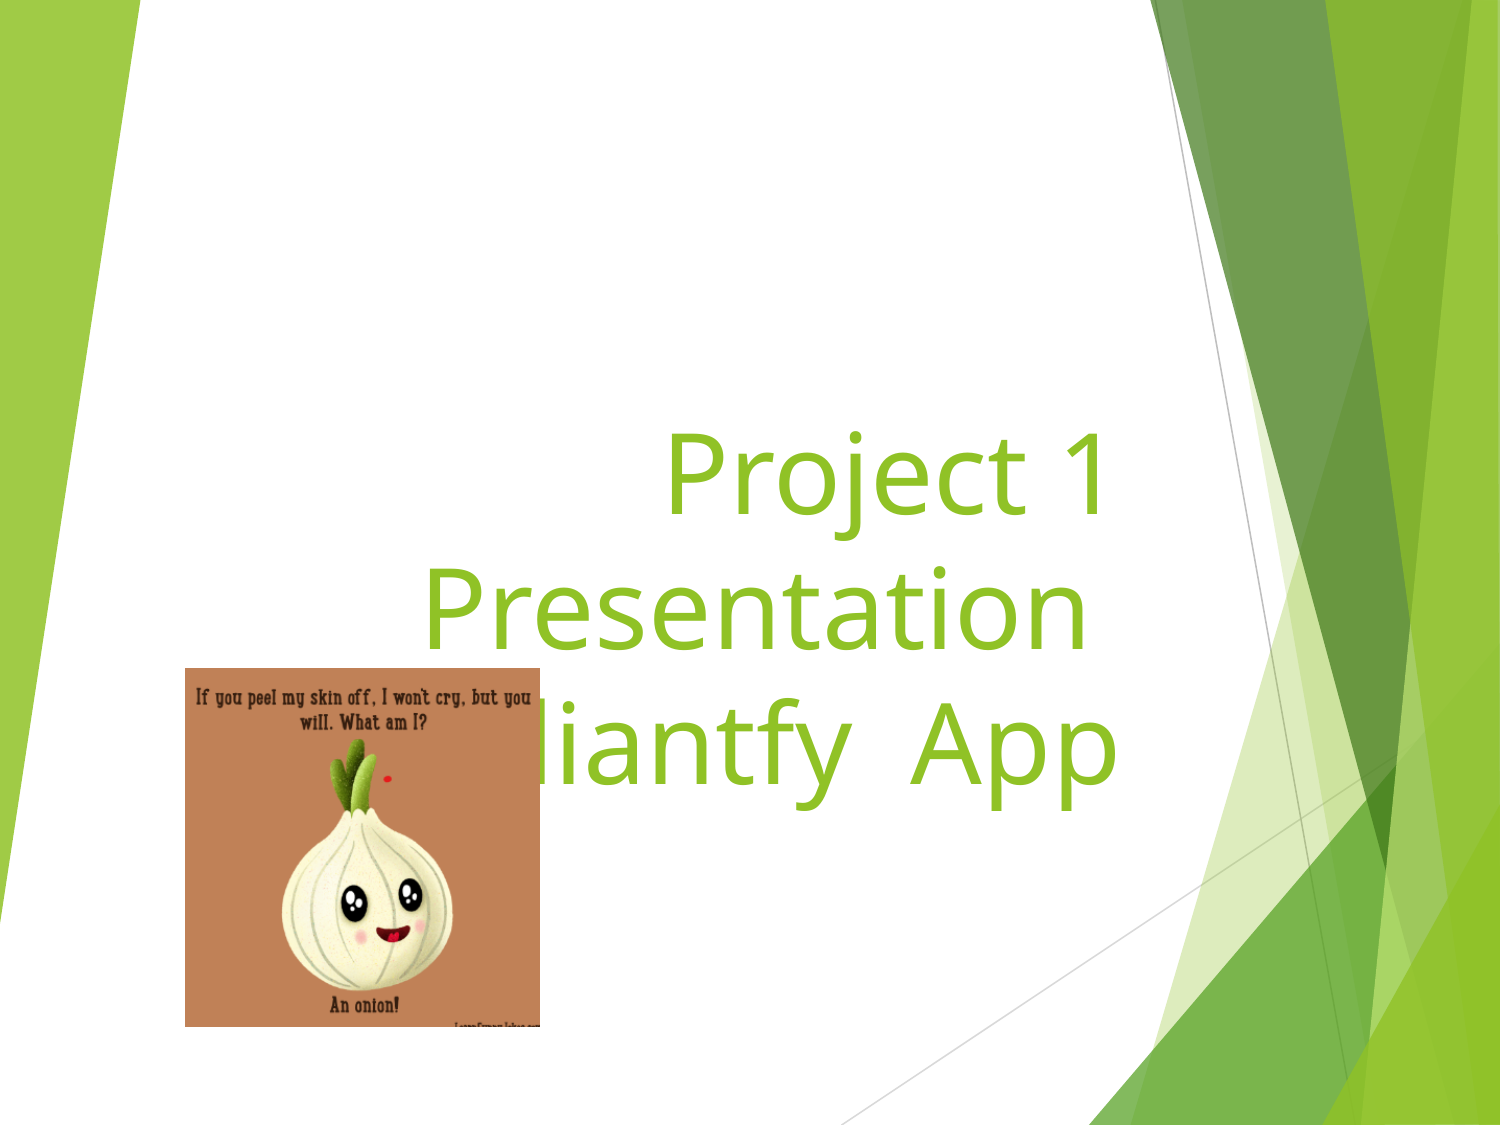

# Project 1 Presentation Ingrediantfy App
Presented by
Andrei Grigoras
Ian Millichamp
Abby Egbo
10/02/2023